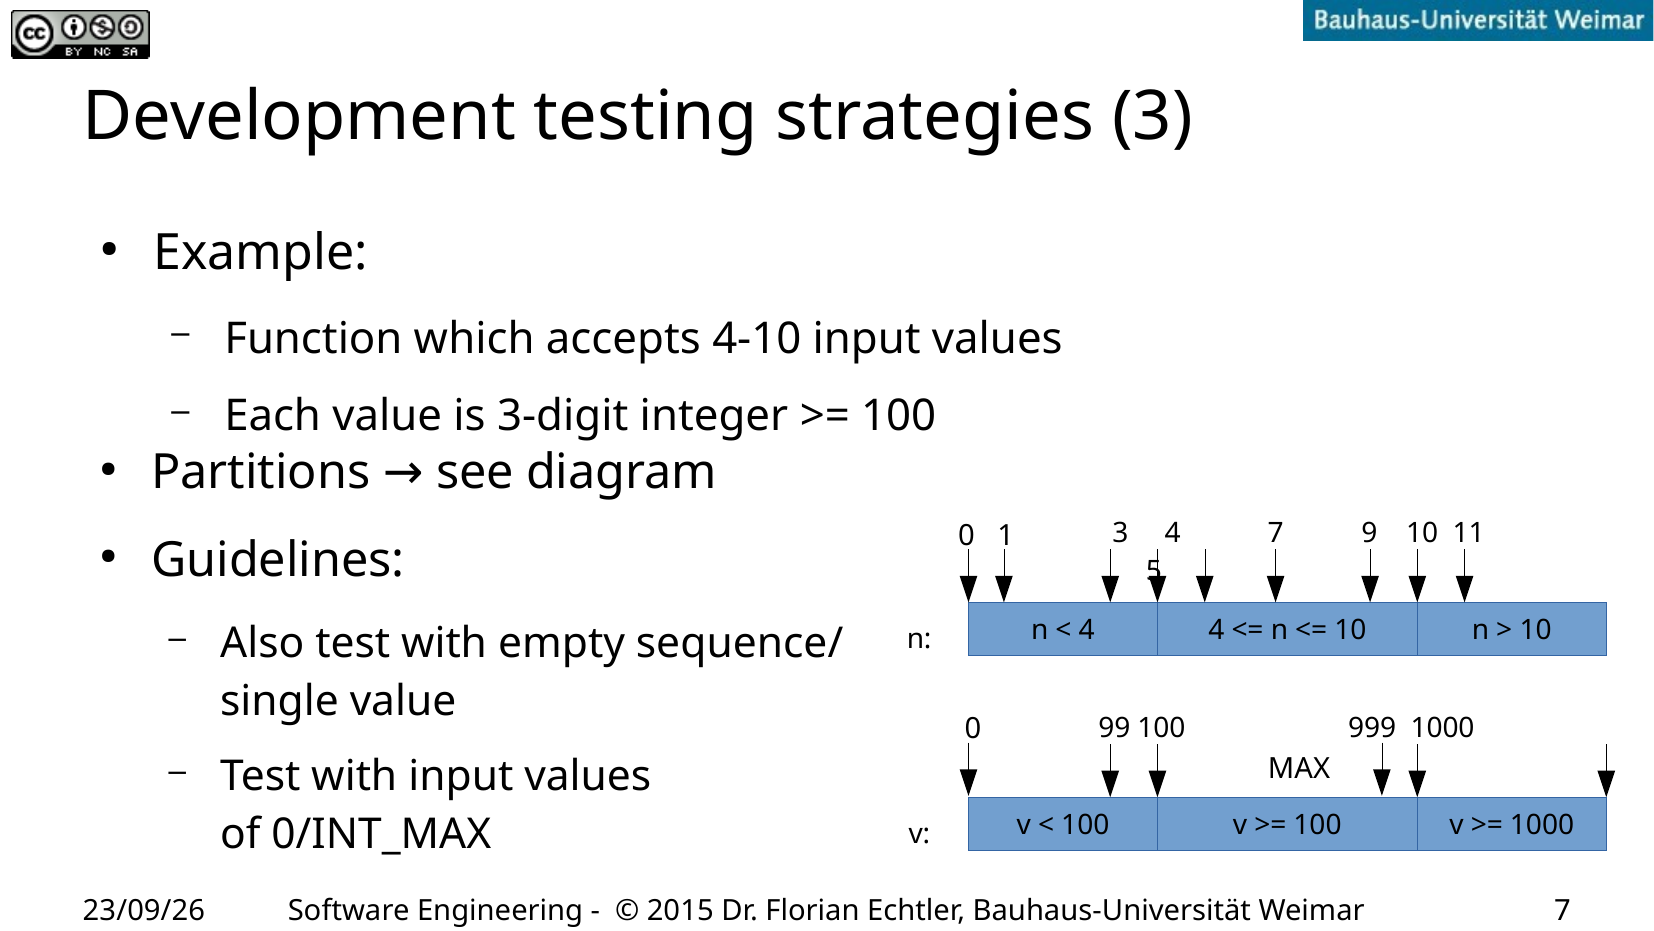

# Development testing strategies (3)
Example:
Function which accepts 4-10 input values
Each value is 3-digit integer >= 100
Partitions → see diagram
Guidelines:
Also test with empty sequence/ single value
Test with input values of 0/INT_MAX
3 4 5
7
9 10 11
0 1
n < 4
4 <= n <= 10
n > 10
n:
0 MAX
99 100
999 1000
v < 100
v >= 100
v >= 1000
v:
Software Engineering - © 2015 Dr. Florian Echtler, Bauhaus-Universität Weimar
7